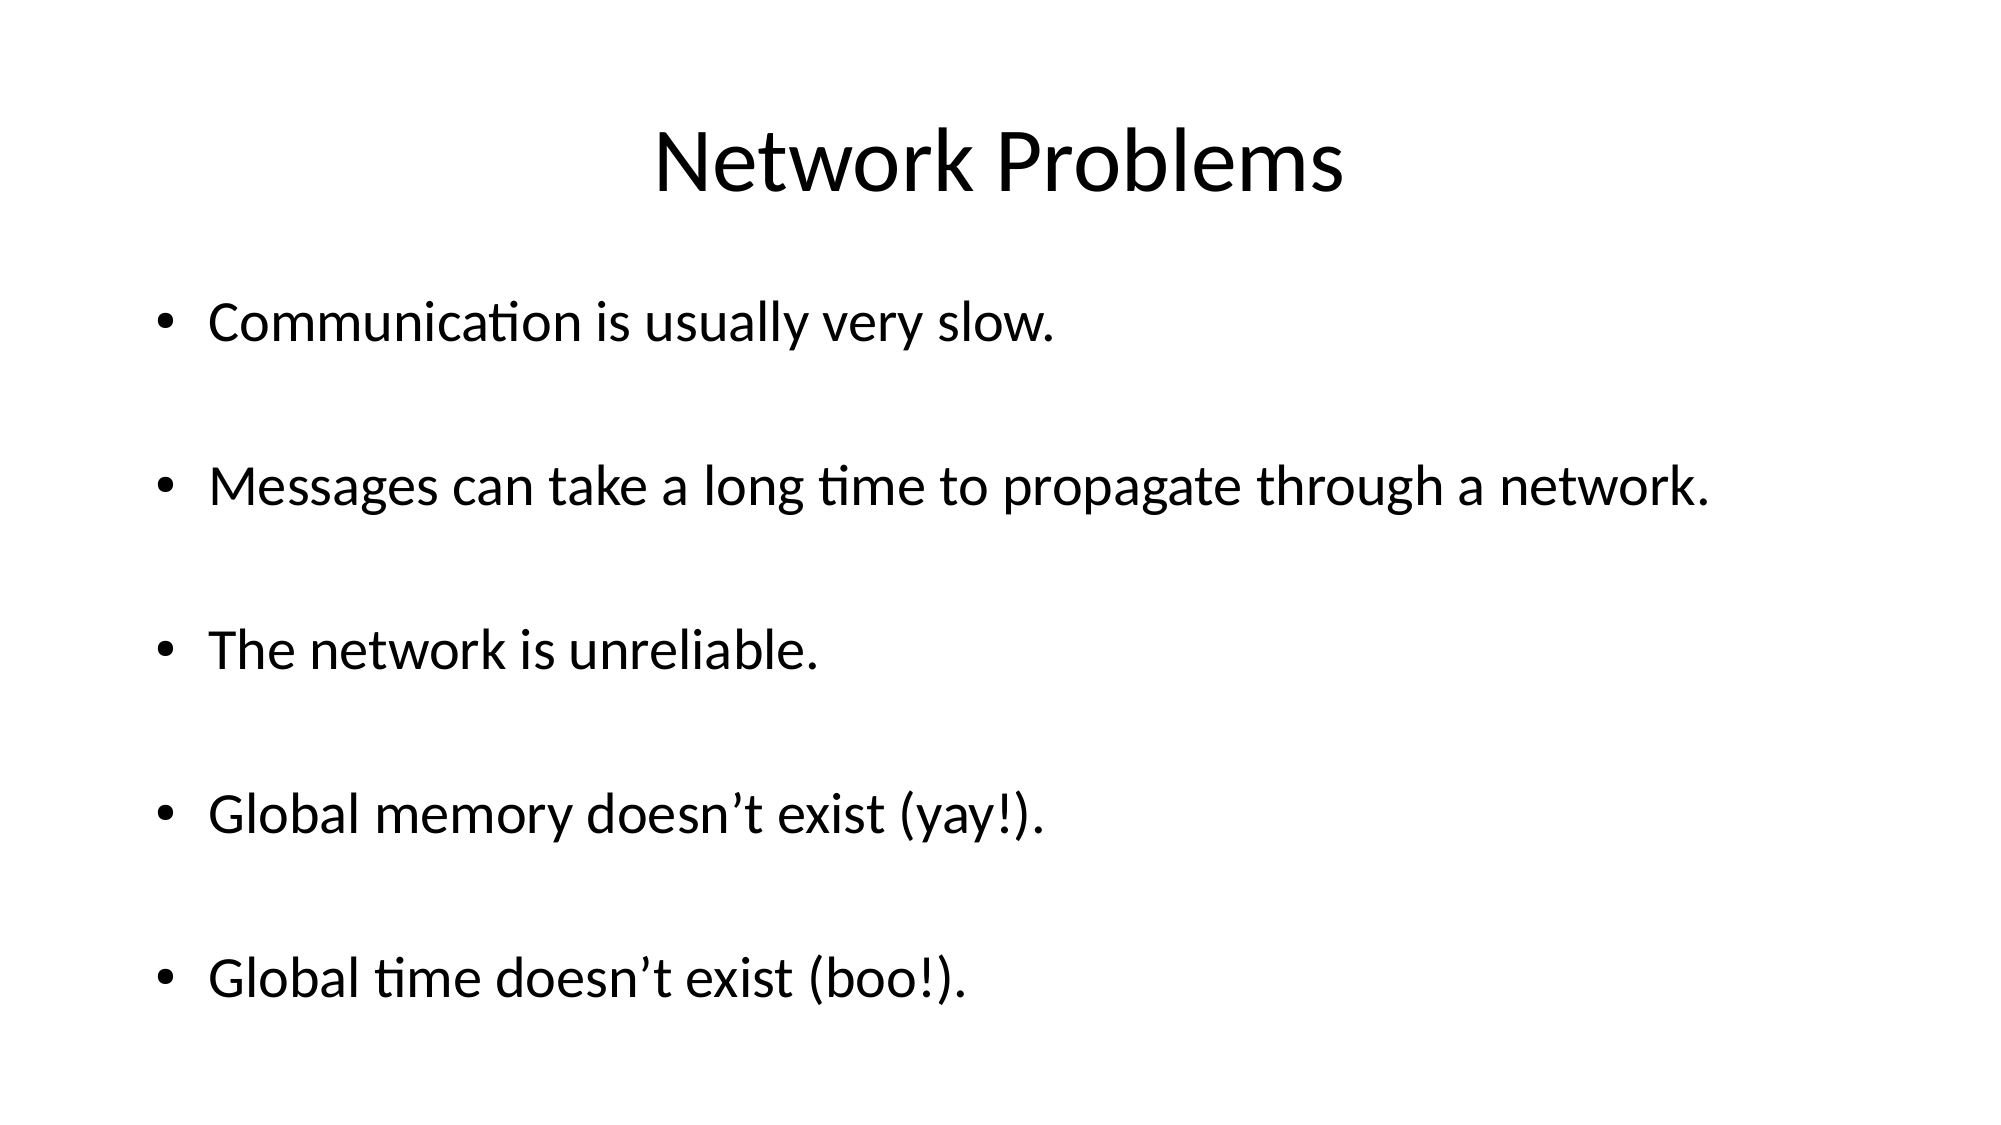

# Network Problems
Communication is usually very slow.
Messages can take a long time to propagate through a network.
The network is unreliable.
Global memory doesn’t exist (yay!).
Global time doesn’t exist (boo!).